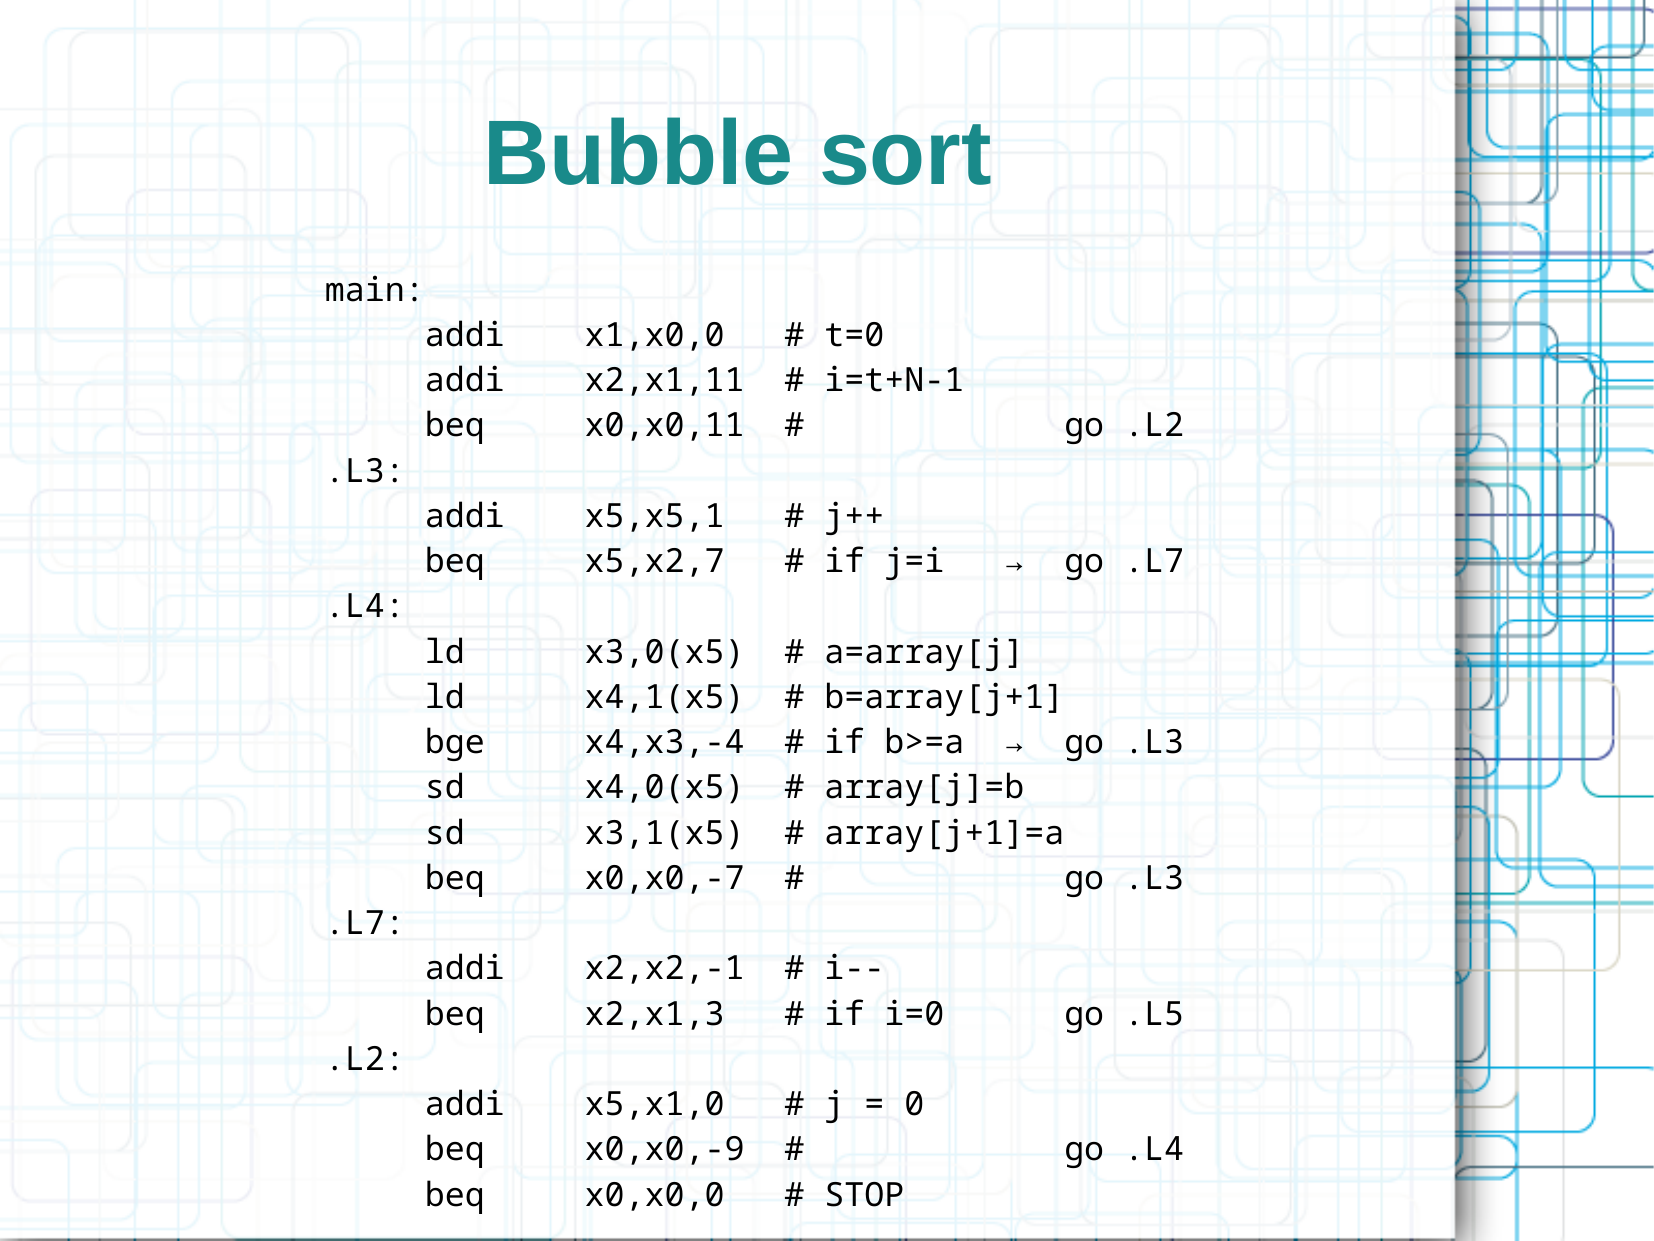

# Bubble sort
main:
 addi x1,x0,0 # t=0
 addi x2,x1,11 # i=t+N-1
 beq x0,x0,11 # go .L2
.L3:
 addi x5,x5,1 # j++
 beq x5,x2,7 # if j=i → go .L7
.L4:
 ld x3,0(x5) # a=array[j]
 ld x4,1(x5) # b=array[j+1]
 bge x4,x3,-4 # if b>=a → go .L3
 sd x4,0(x5) # array[j]=b
 sd x3,1(x5) # array[j+1]=a
 beq x0,x0,-7 # go .L3
.L7:
 addi x2,x2,-1 # i--
 beq x2,x1,3 # if i=0 go .L5
.L2:
 addi x5,x1,0 # j = 0
 beq x0,x0,-9 # go .L4
 beq x0,x0,0 # STOP